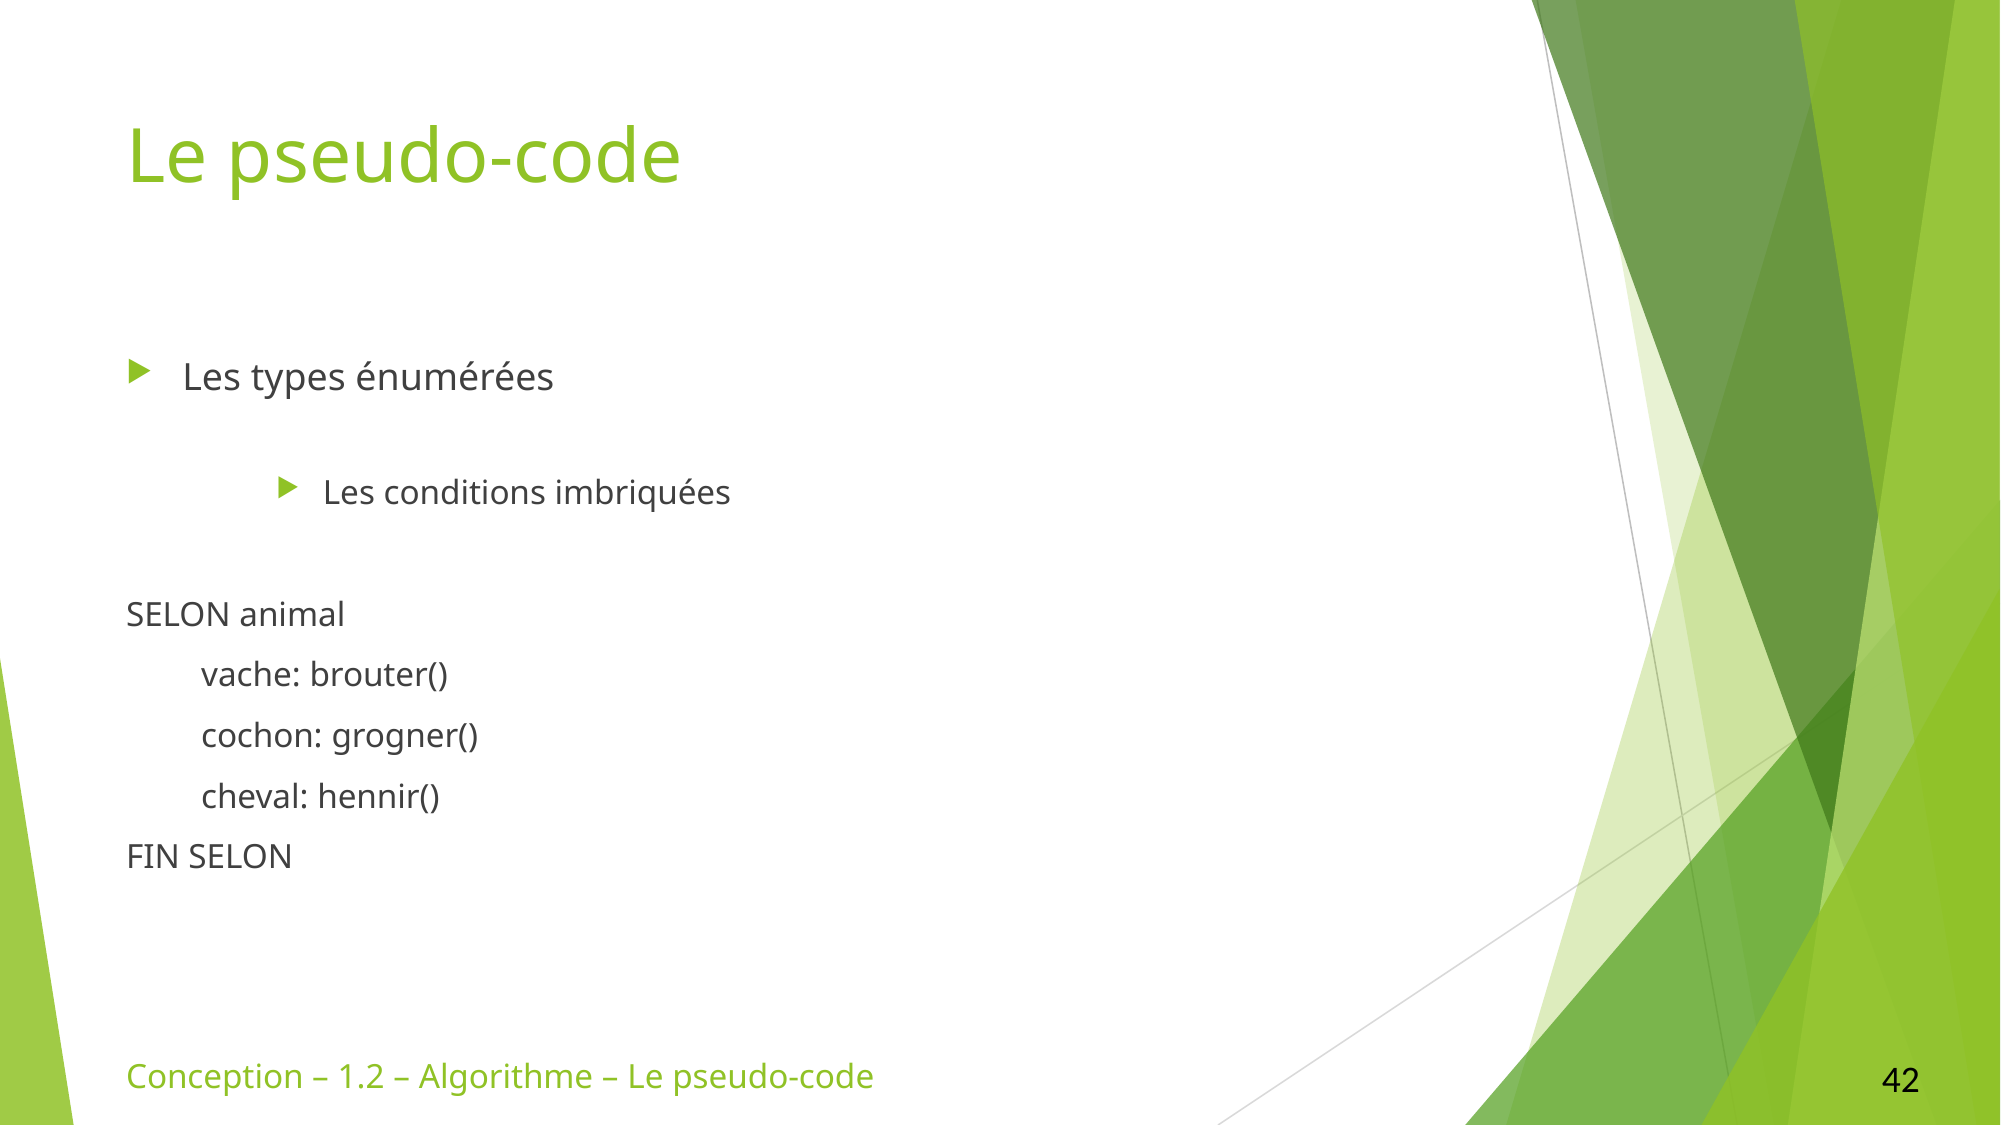

# Le pseudo-code
Les types énumérées
Les conditions imbriquées
SELON animal
	vache: brouter()
	cochon: grogner()
	cheval: hennir()
FIN SELON
Conception – 1.2 – Algorithme – Le pseudo-code